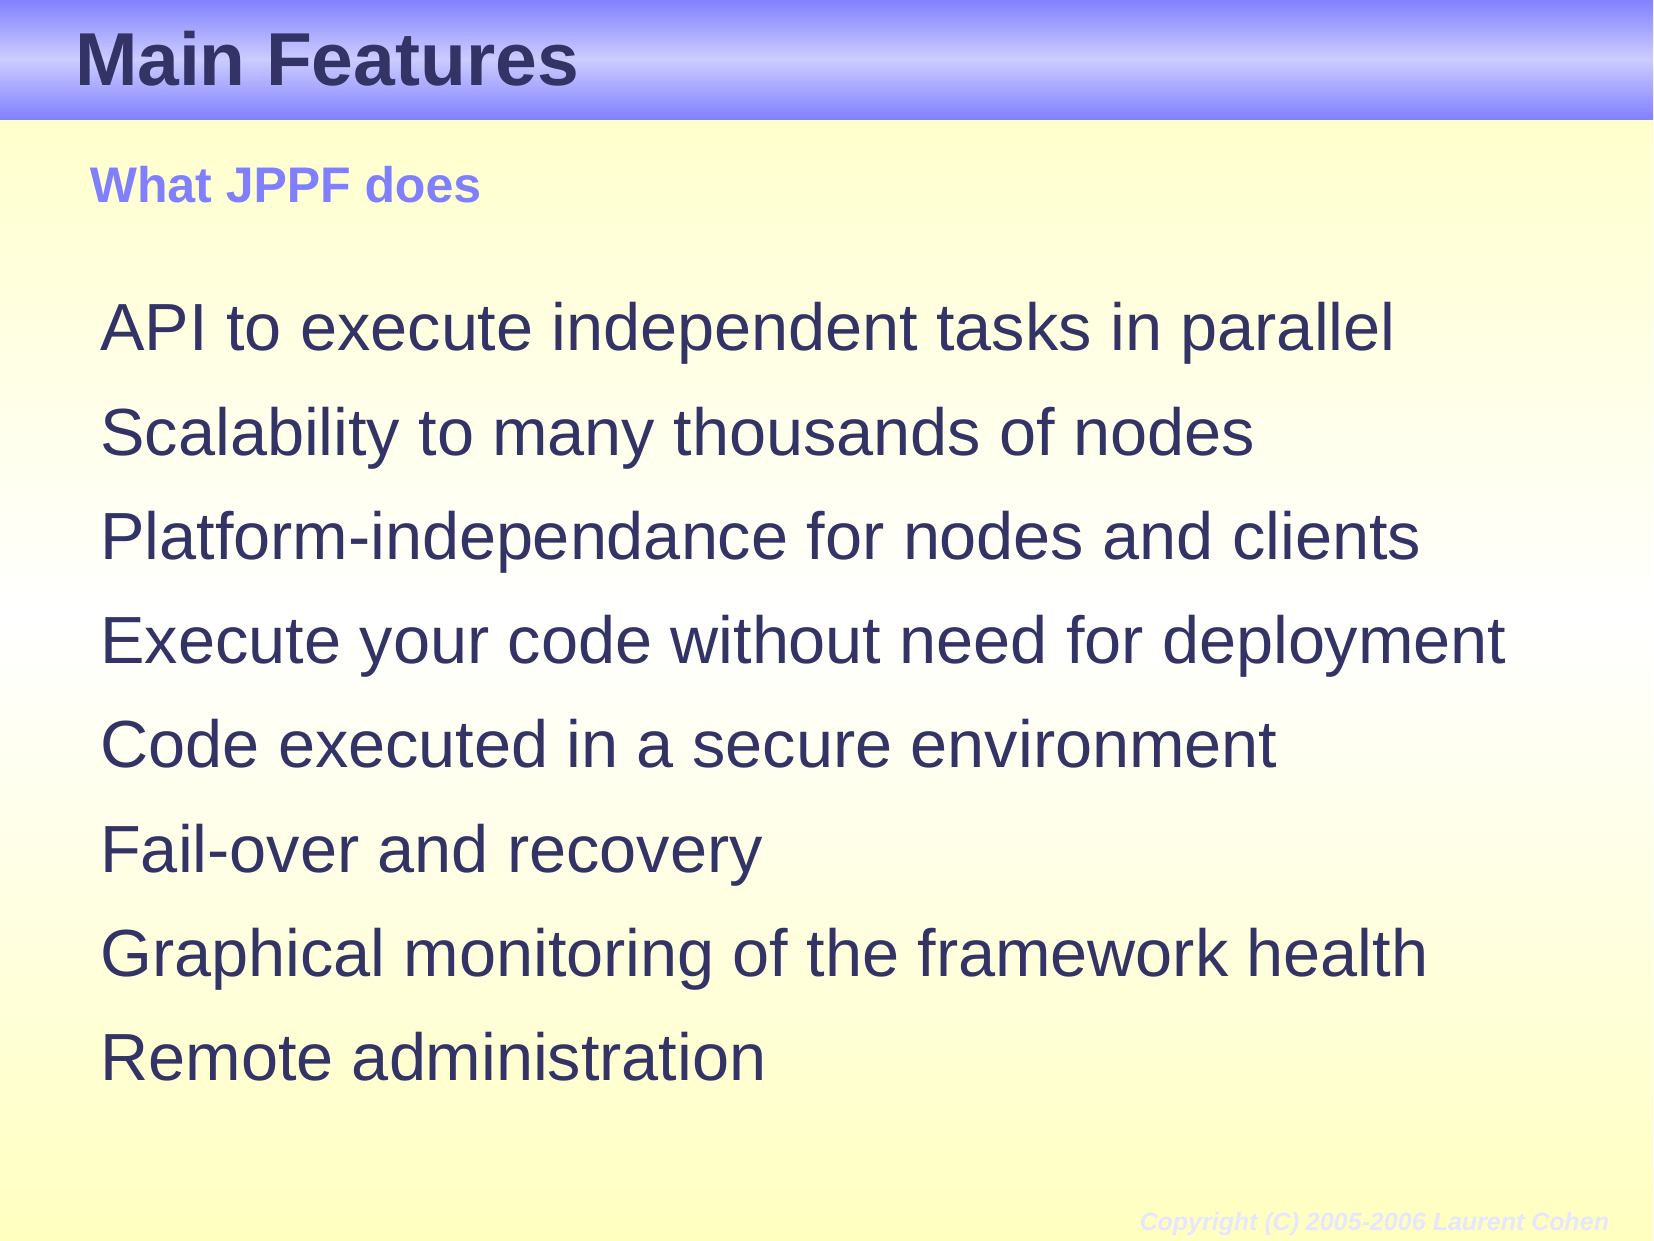

# Main Features
What JPPF does
API to execute independent tasks in parallel
Scalability to many thousands of nodes
Platform-independance for nodes and clients
Execute your code without need for deployment
Code executed in a secure environment
Fail-over and recovery
Graphical monitoring of the framework health
Remote administration